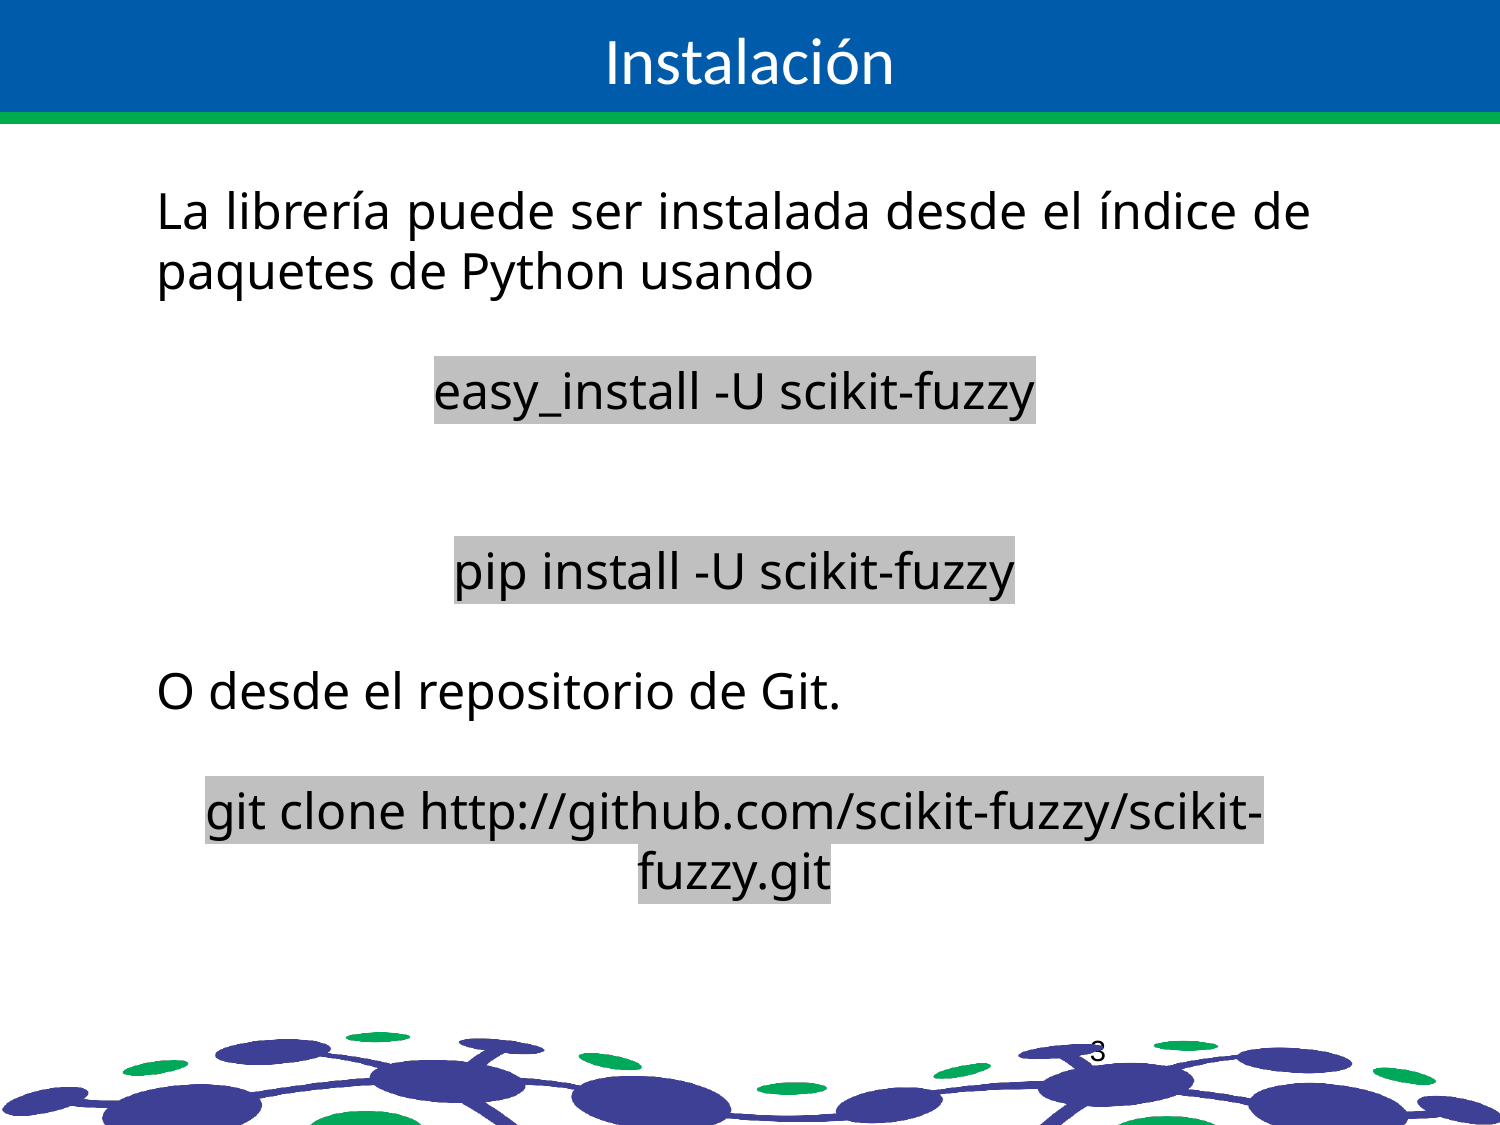

Instalación
La librería puede ser instalada desde el índice de paquetes de Python usando
easy_install -U scikit-fuzzy
pip install -U scikit-fuzzy
O desde el repositorio de Git.
git clone http://github.com/scikit-fuzzy/scikit-fuzzy.git